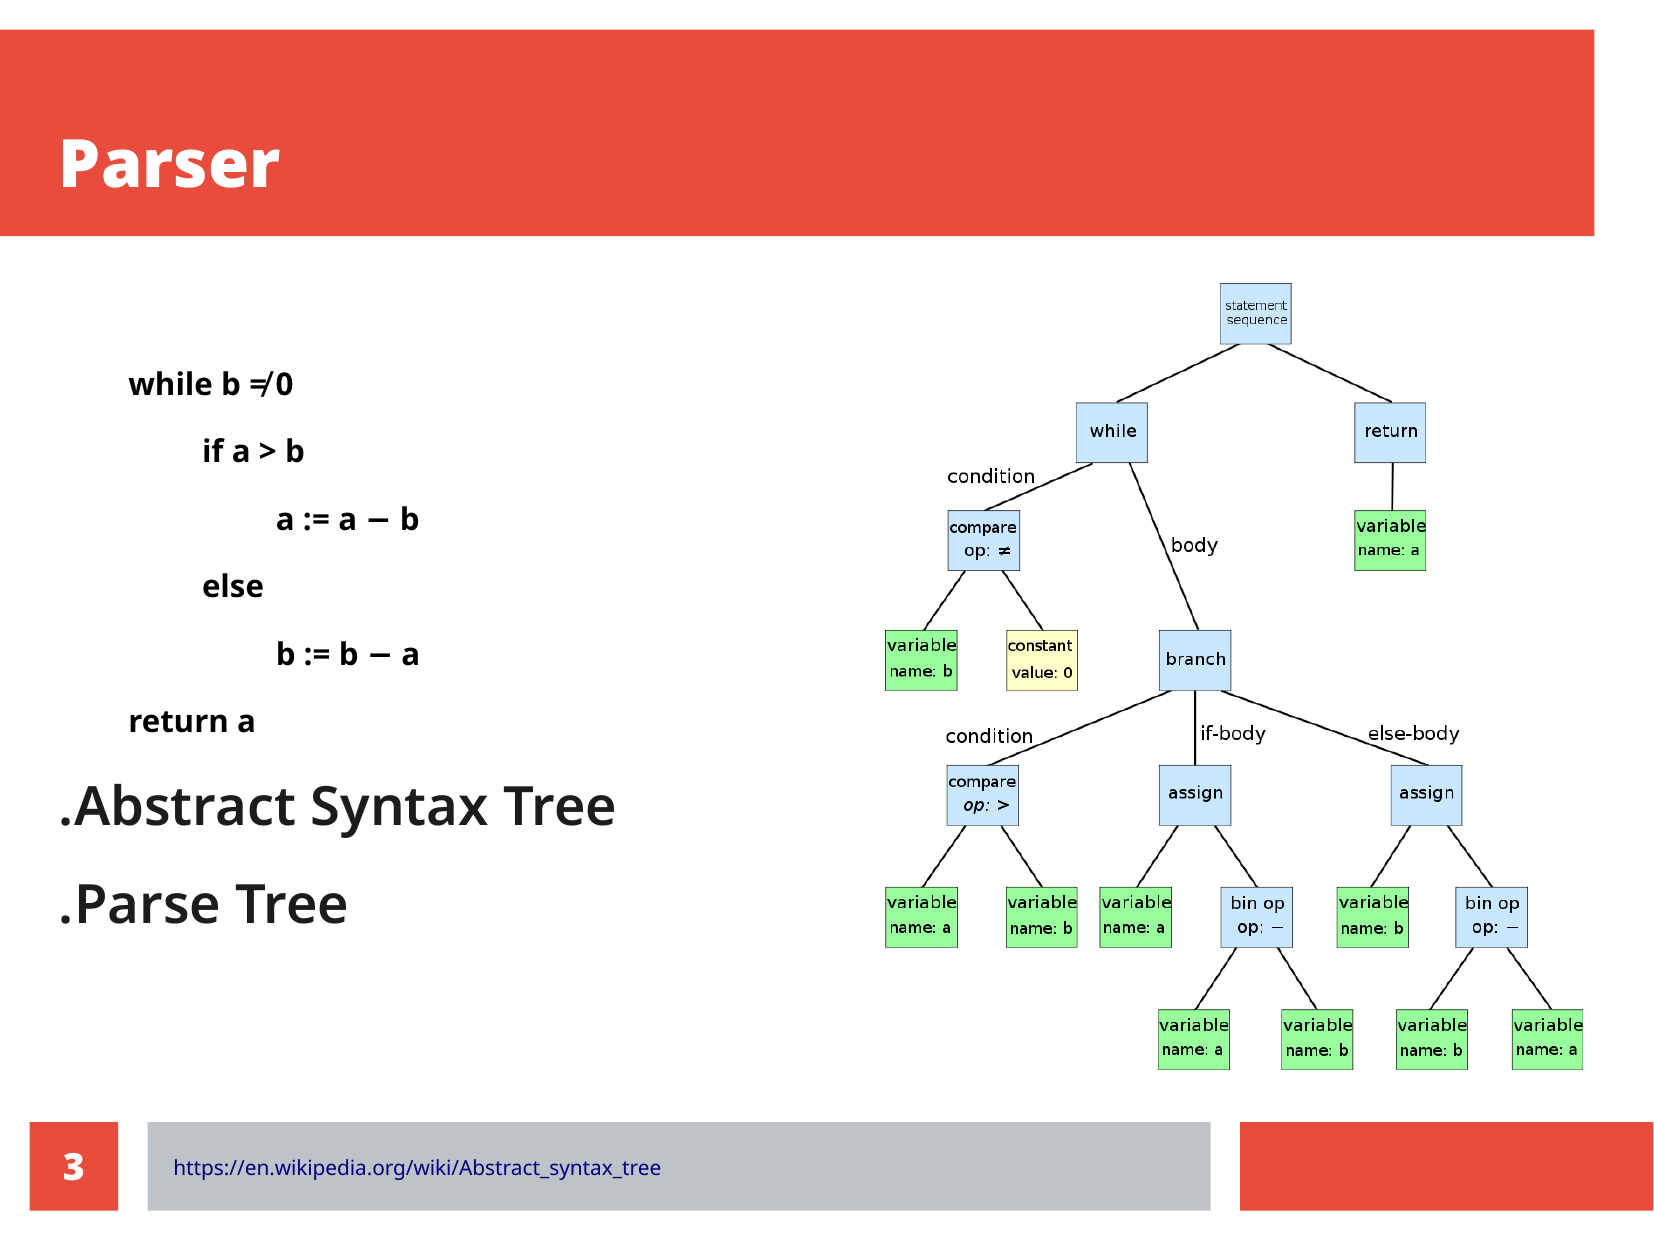

# Parser
while b ≠ 0
	if a > b
		a := a − b
	else
		b := b − a
return a
.Abstract Syntax Tree
.Parse Tree
3
https://en.wikipedia.org/wiki/Abstract_syntax_tree